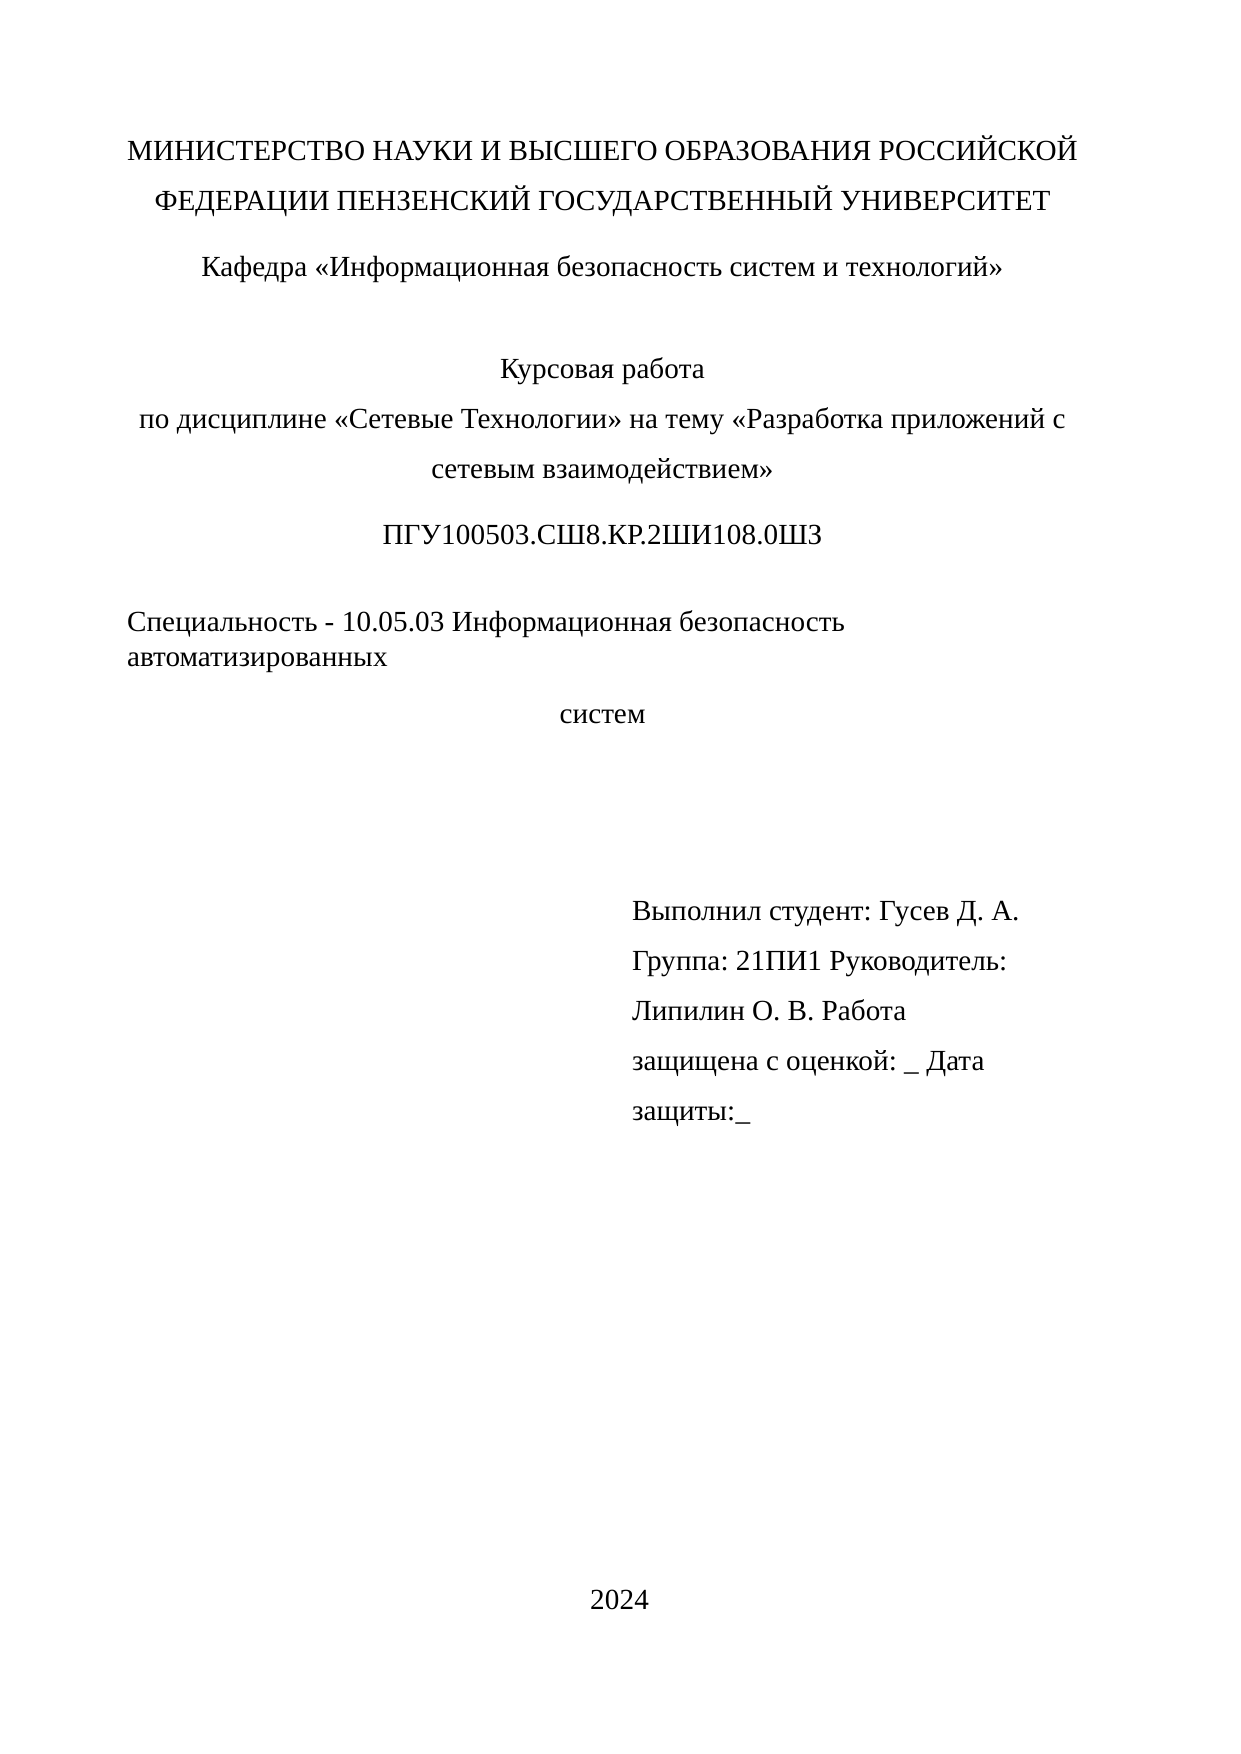

МИНИСТЕРСТВО НАУКИ И ВЫСШЕГО ОБРАЗОВАНИЯ РОССИЙСКОЙ ФЕДЕРАЦИИ ПЕНЗЕНСКИЙ ГОСУДАРСТВЕННЫЙ УНИВЕРСИТЕТ
Кафедра «Информационная безопасность систем и технологий»
Курсовая работа
по дисциплине «Сетевые Технологии» на тему «Разработка приложений с сетевым взаимодействием»
ПГУ100503.СШ8.КР.2ШИ108.0ШЗ
Специальность - 10.05.03 Информационная безопасность автоматизированных
систем
Выполнил студент: Гусев Д. А. Группа: 21ПИ1 Руководитель: Липилин О. В. Работа защищена с оценкой: _ Дата защиты:_
2024